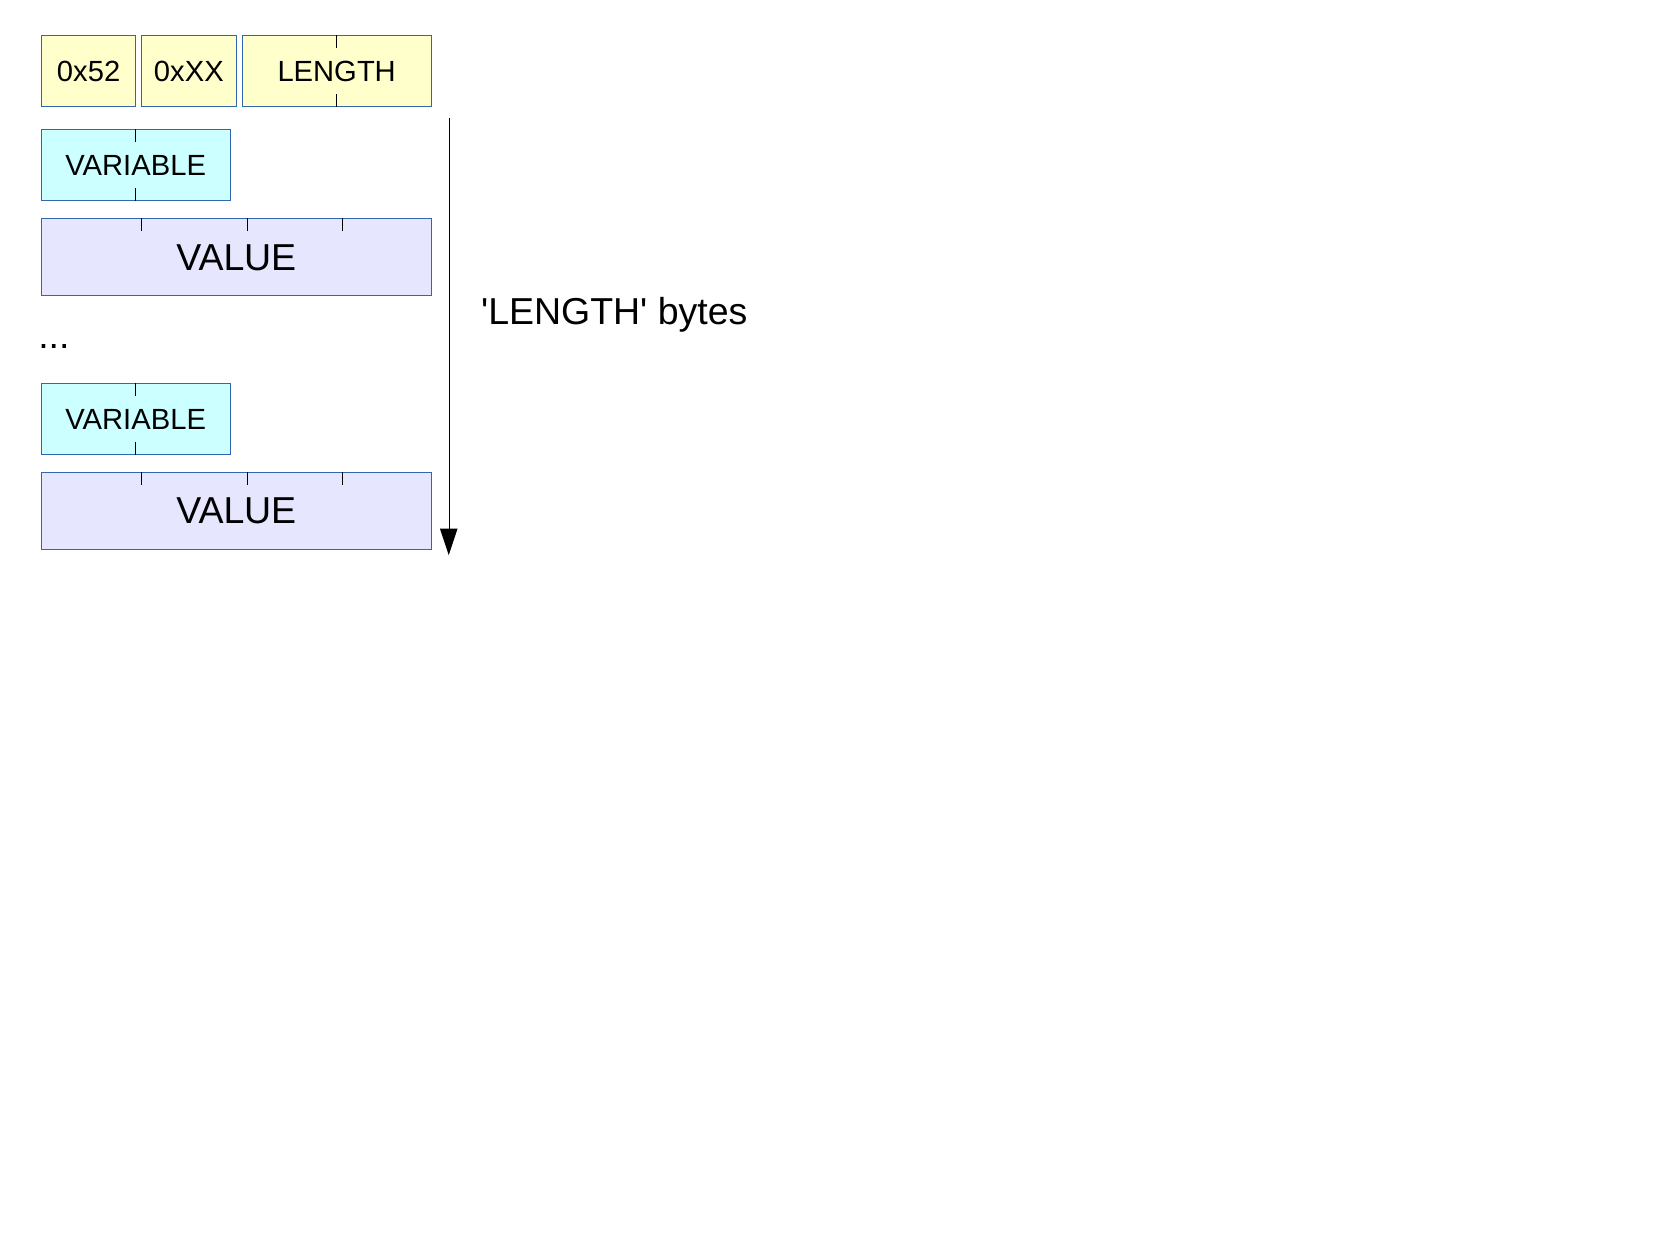

0x52
0xXX
LENGTH
VARIABLE
VALUE
'LENGTH' bytes
...
VARIABLE
VALUE